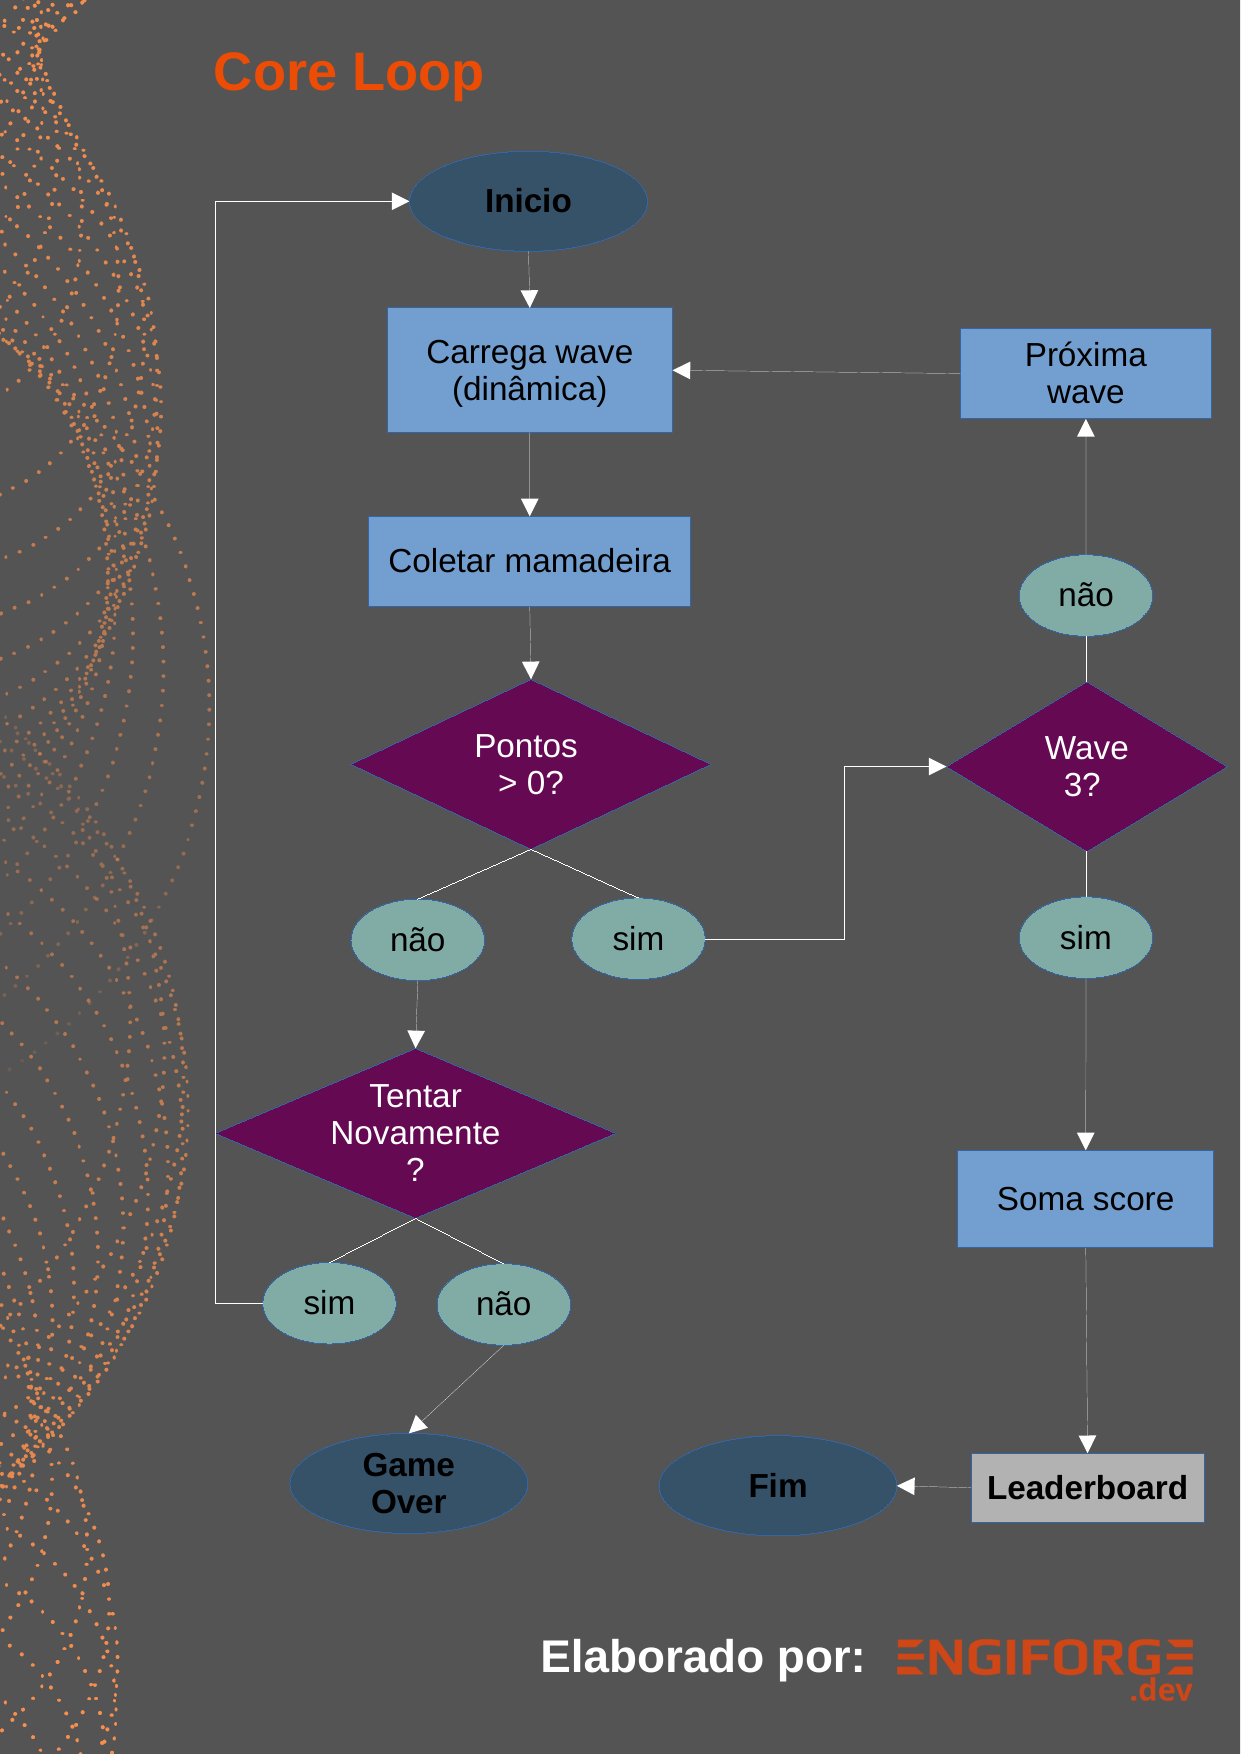

Core Loop
Inicio
Carrega wave
(dinâmica)
Próxima
wave
Coletar mamadeira
não
Pontos
> 0?
Wave 3?
sim
sim
não
Tentar
Novamente?
Soma score
sim
não
Game Over
Fim
Leaderboard
Elaborado por: